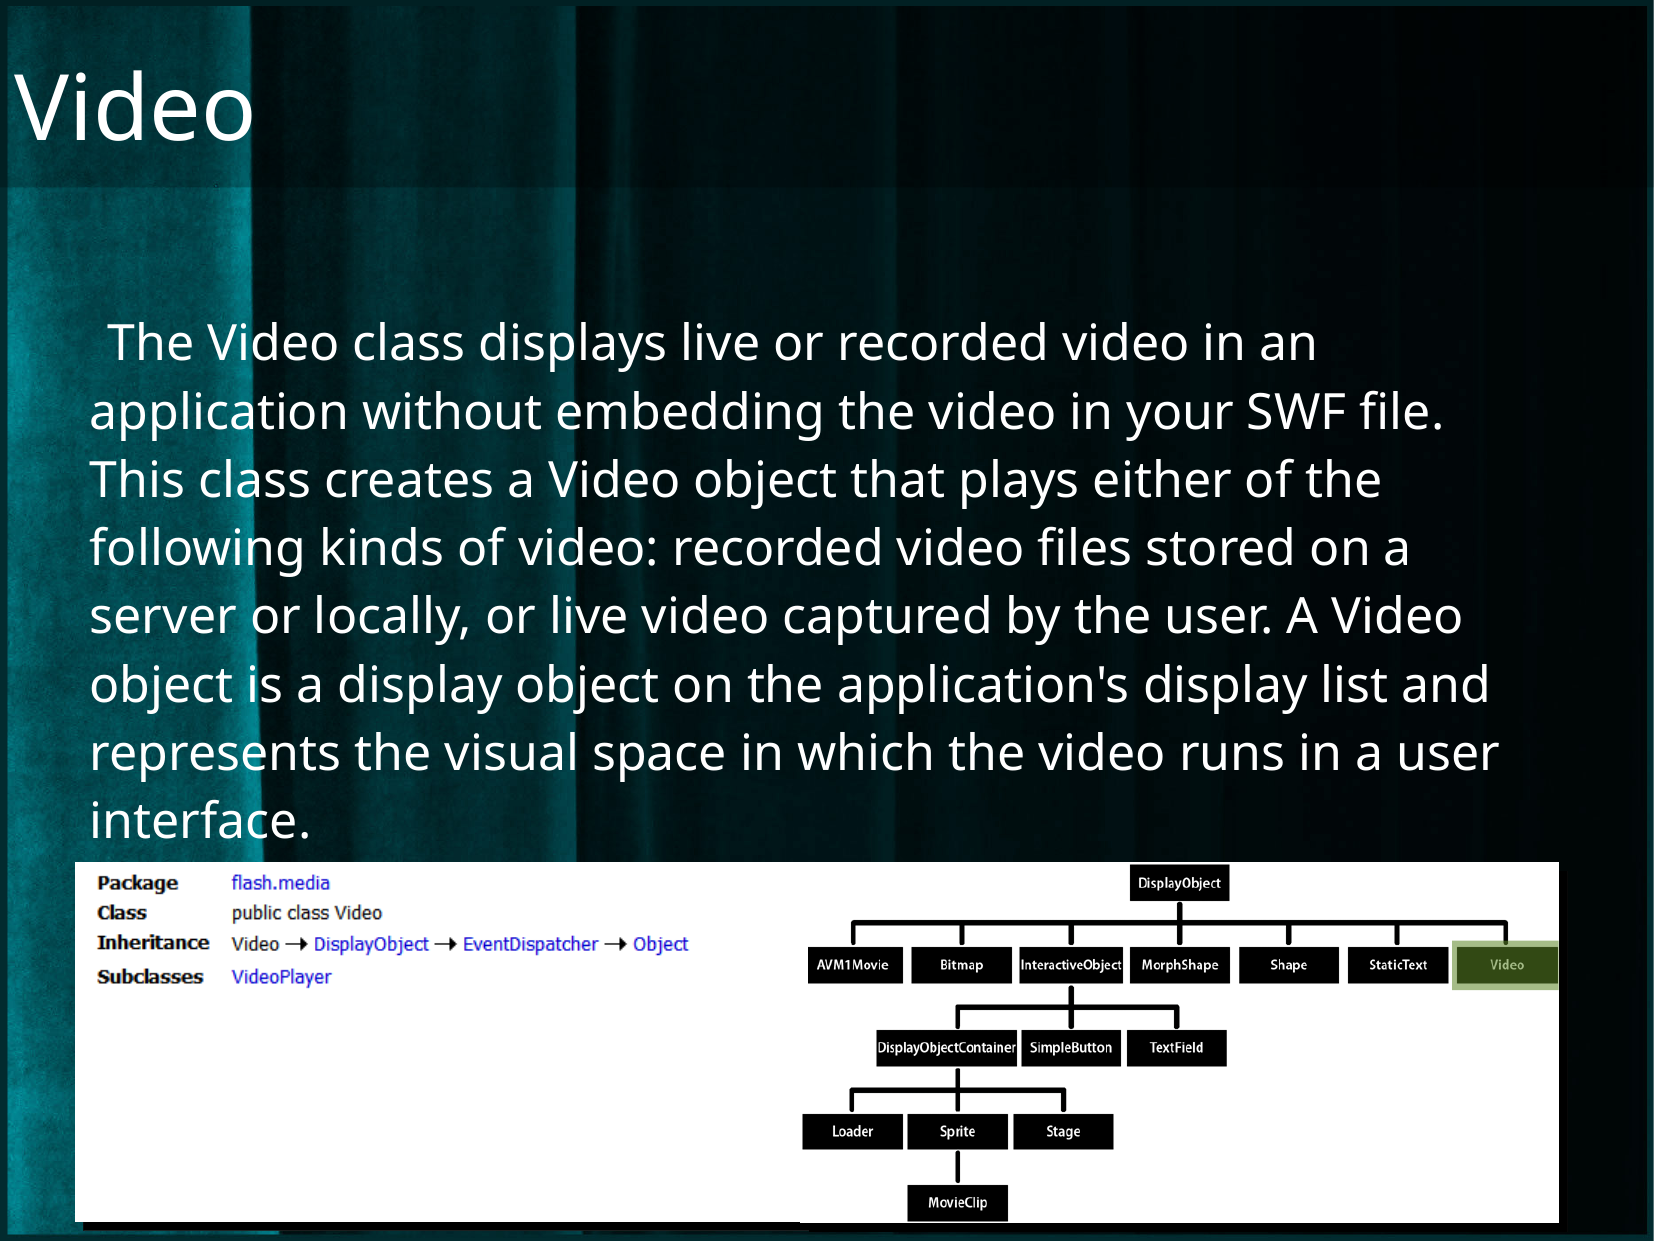

Video
The Video class displays live or recorded video in an application without embedding the video in your SWF file. This class creates a Video object that plays either of the following kinds of video: recorded video files stored on a server or locally, or live video captured by the user. A Video object is a display object on the application's display list and represents the visual space in which the video runs in a user interface.